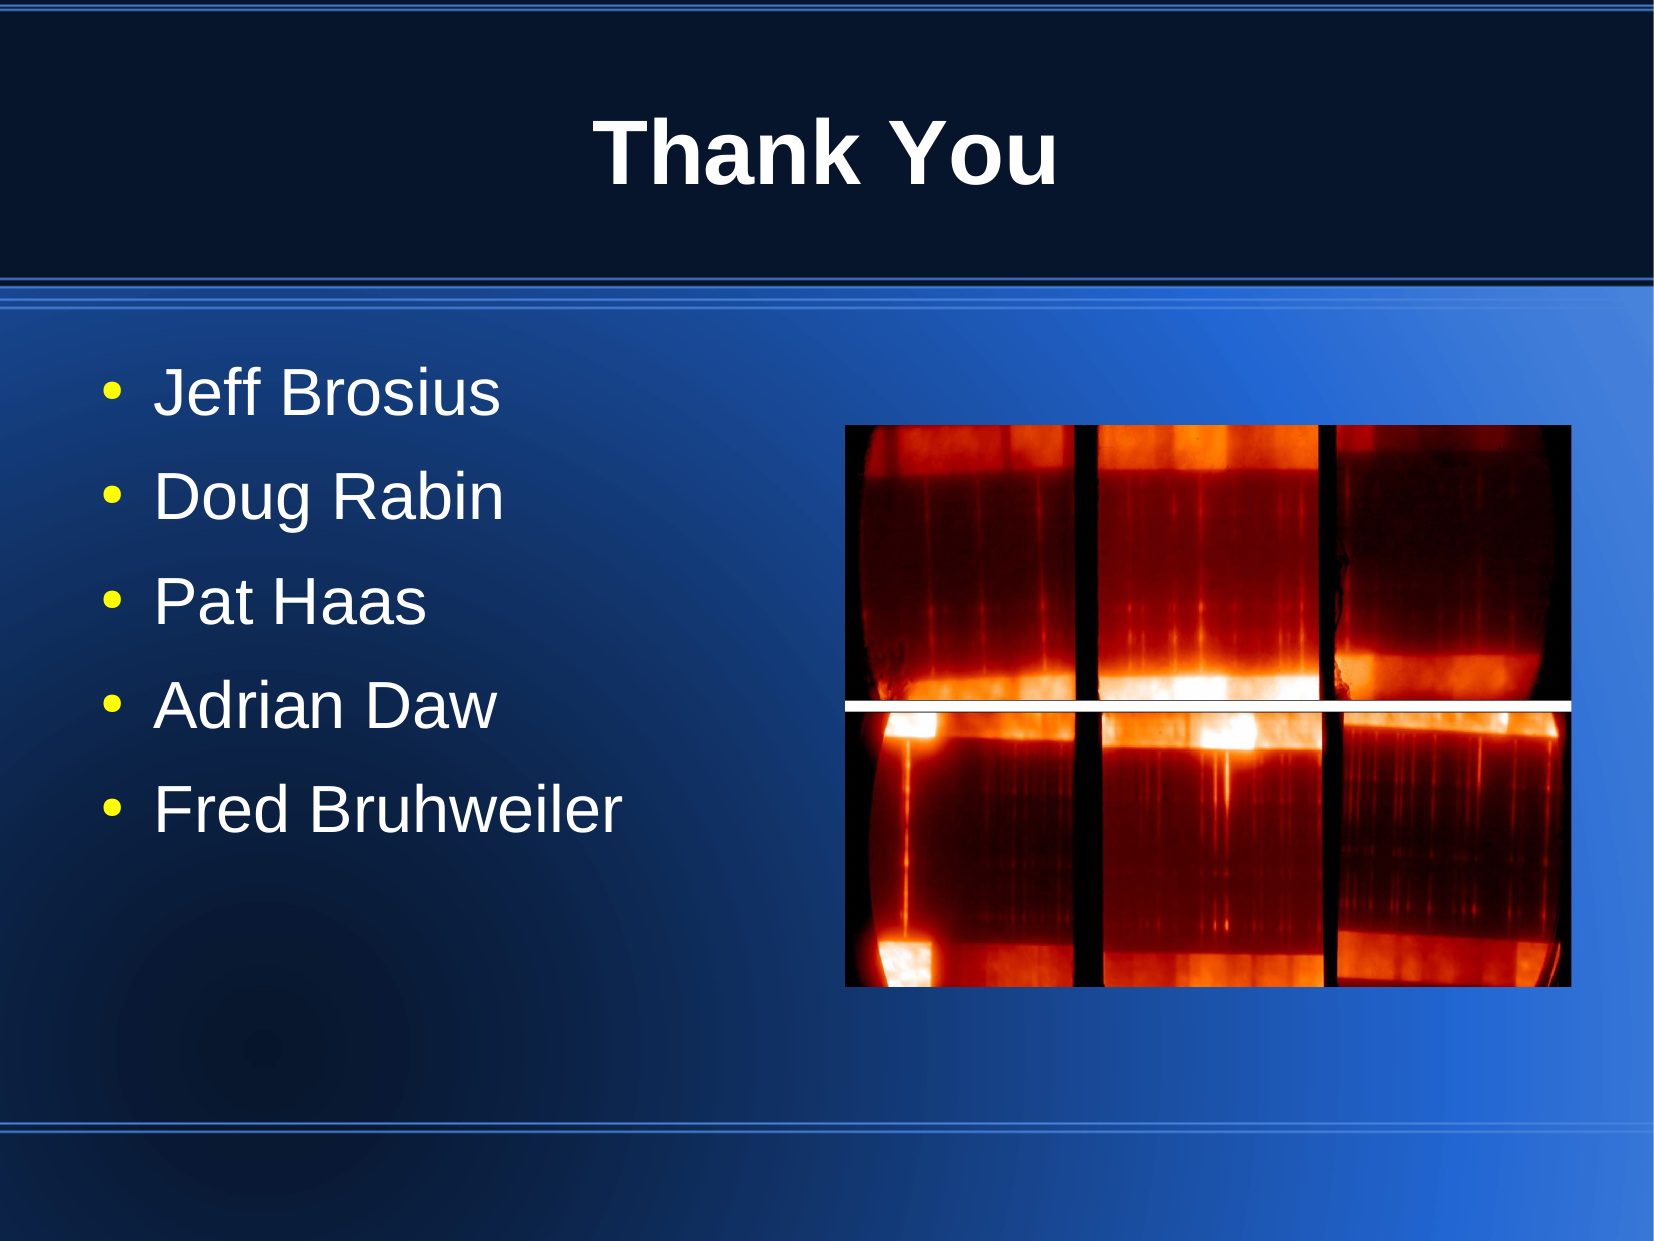

# Thank You
Jeff Brosius
Doug Rabin
Pat Haas
Adrian Daw
Fred Bruhweiler